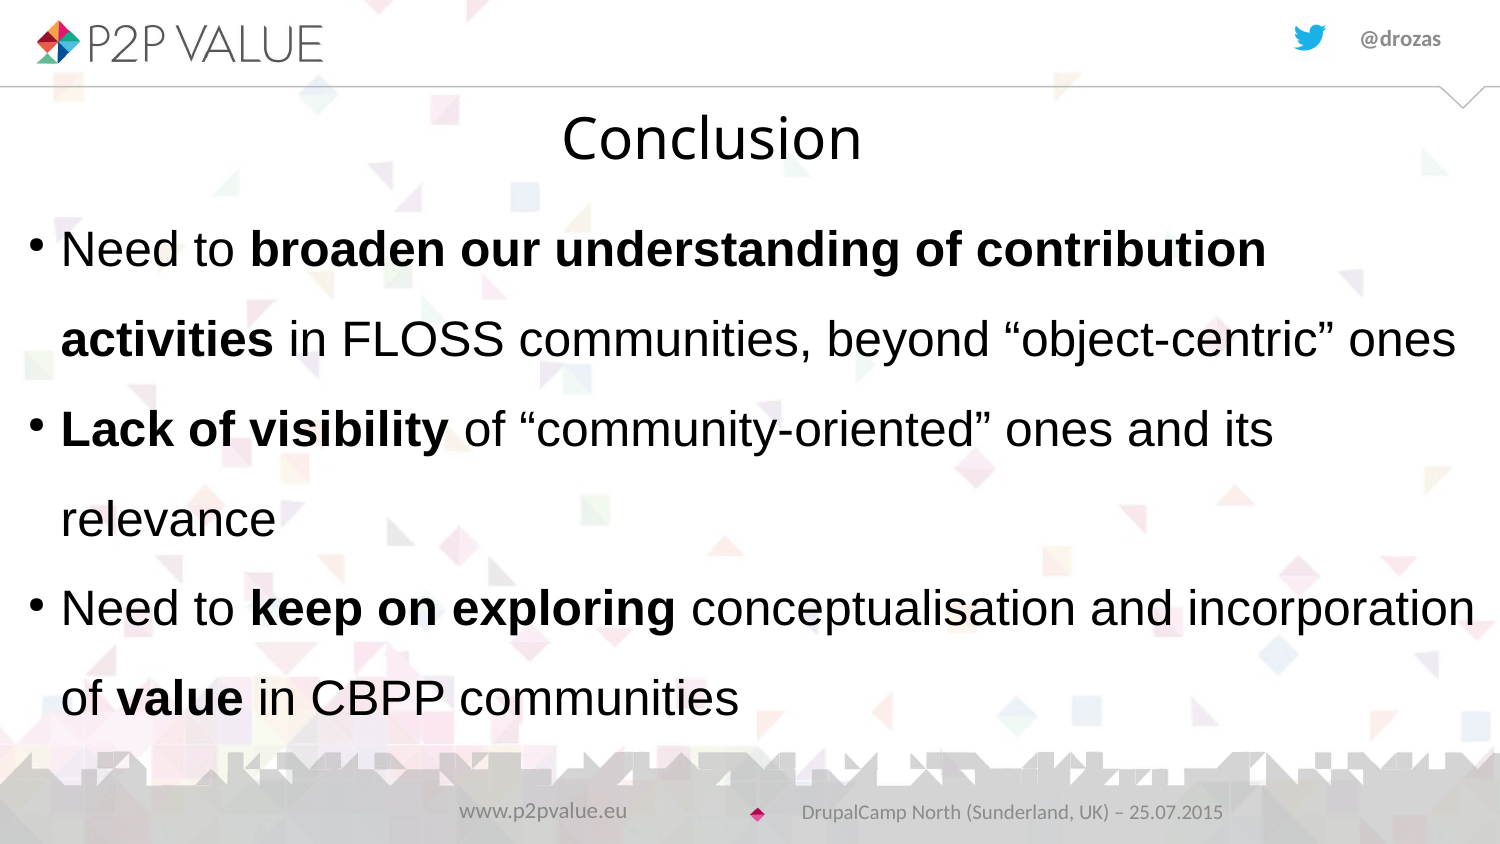

@drozas
# Conclusion
Need to broaden our understanding of contribution activities in FLOSS communities, beyond “object-centric” ones
Lack of visibility of “community-oriented” ones and its relevance
Need to keep on exploring conceptualisation and incorporation of value in CBPP communities
DrupalCamp North (Sunderland, UK) – 25.07.2015
www.p2pvalue.eu